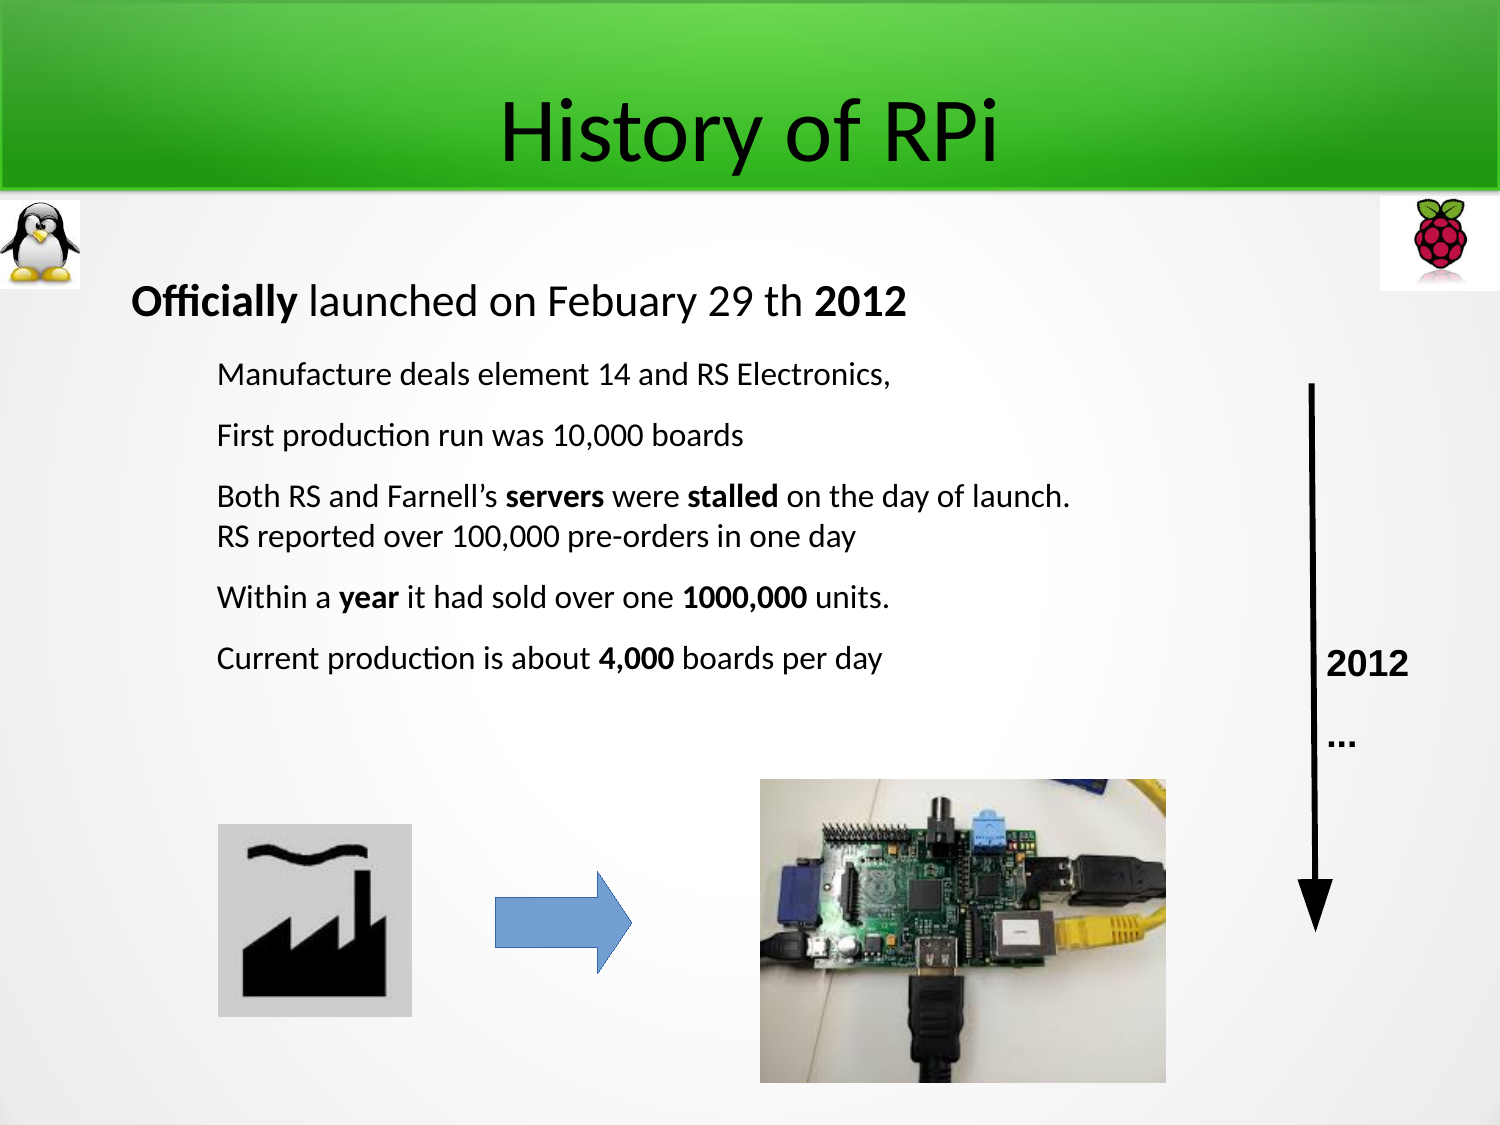

# History of RPi
Officially launched on Febuary 29 th 2012
Manufacture deals element 14 and RS Electronics,
First production run was 10,000 boards
Both RS and Farnell’s servers were stalled on the day of launch.
RS reported over 100,000 pre-orders in one day
Within a year it had sold over one 1000,000 units.
Current production is about 4,000 boards per day
2012
...